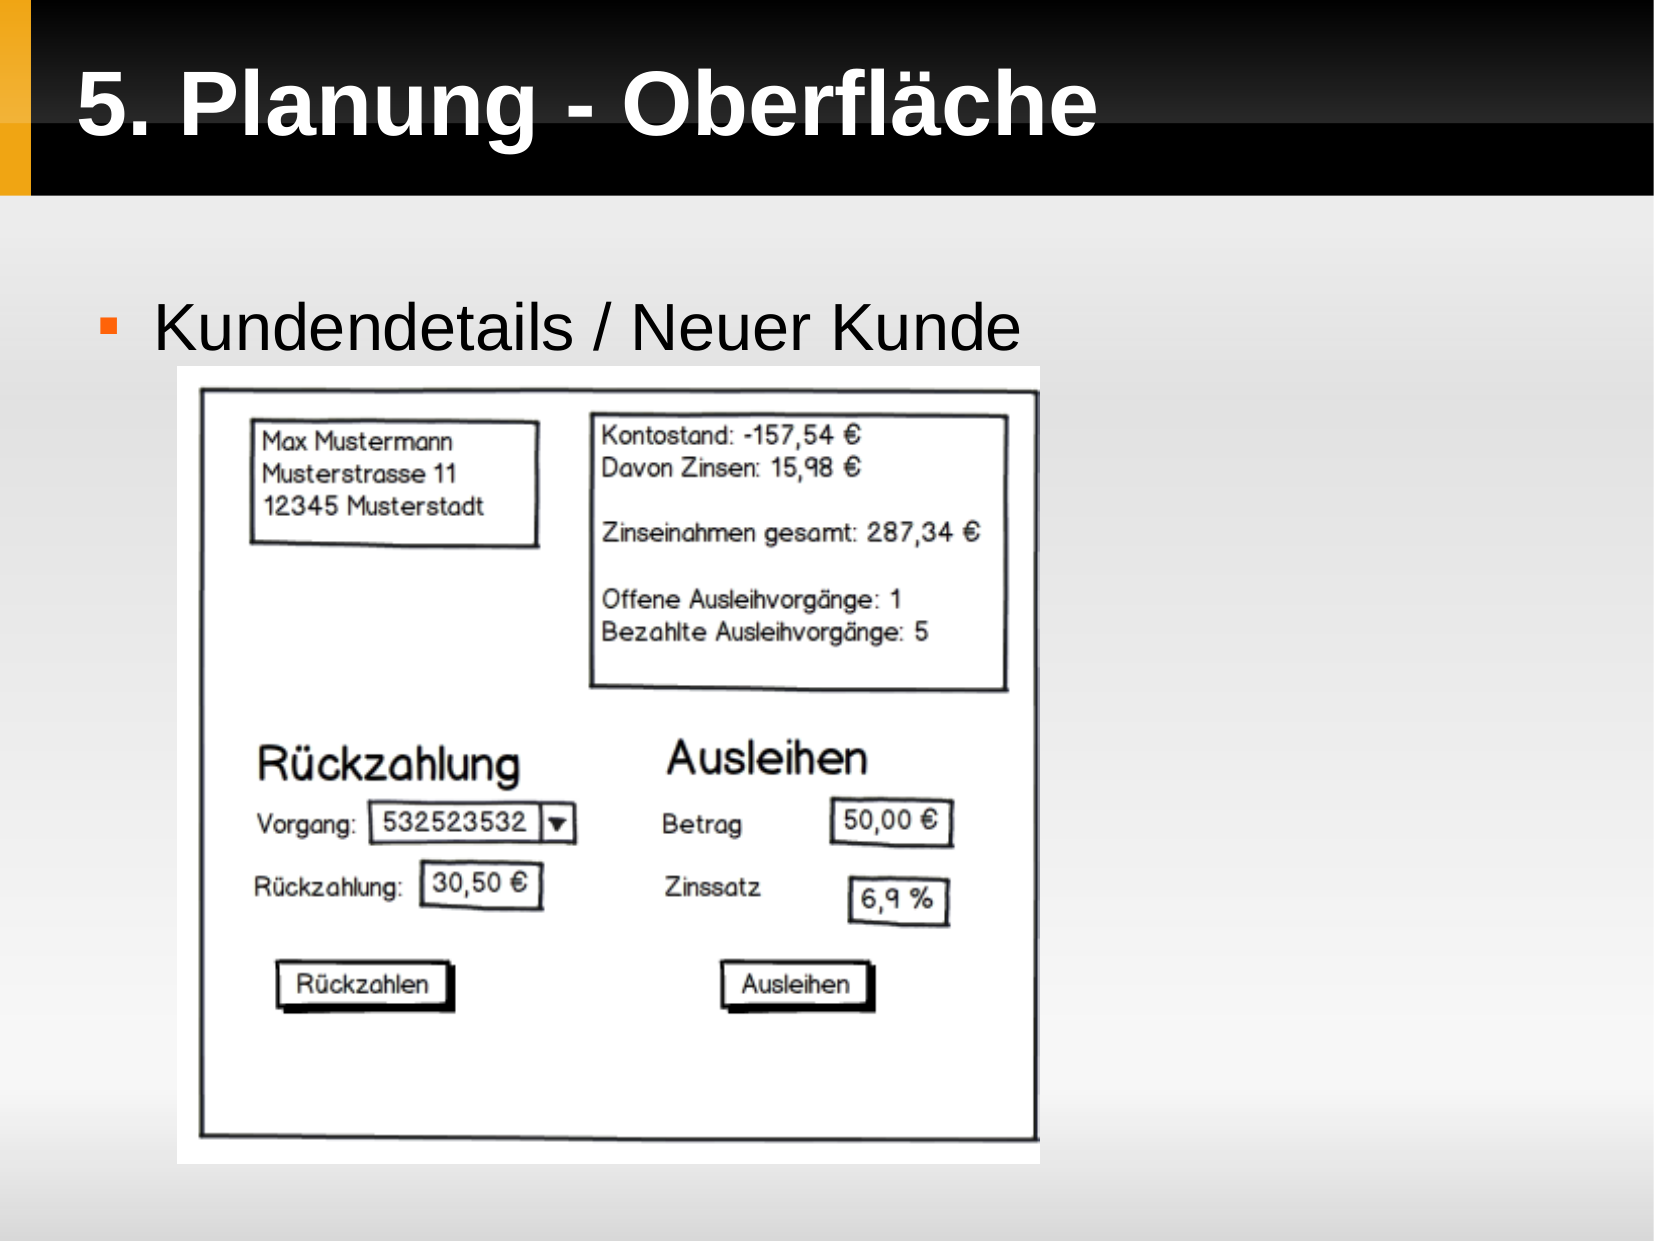

# 5. Planung - Oberfläche
Kundendetails / Neuer Kunde